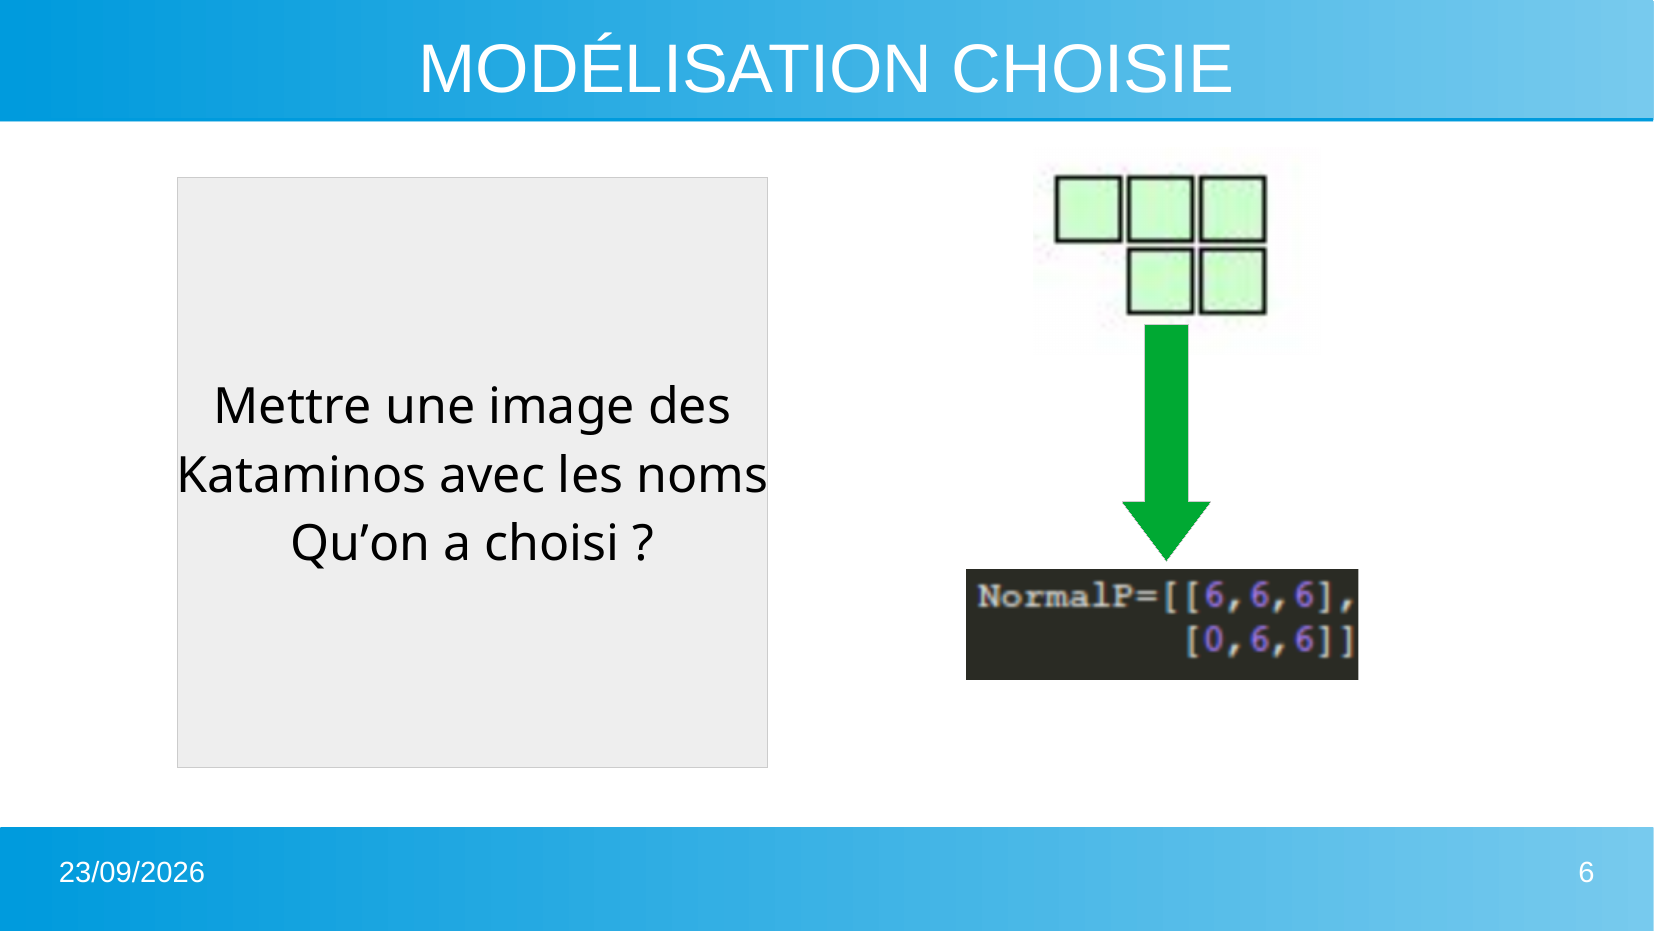

# MODÉLISATION CHOISIE
Mettre une image des
Kataminos avec les noms
Qu’on a choisi ?
6